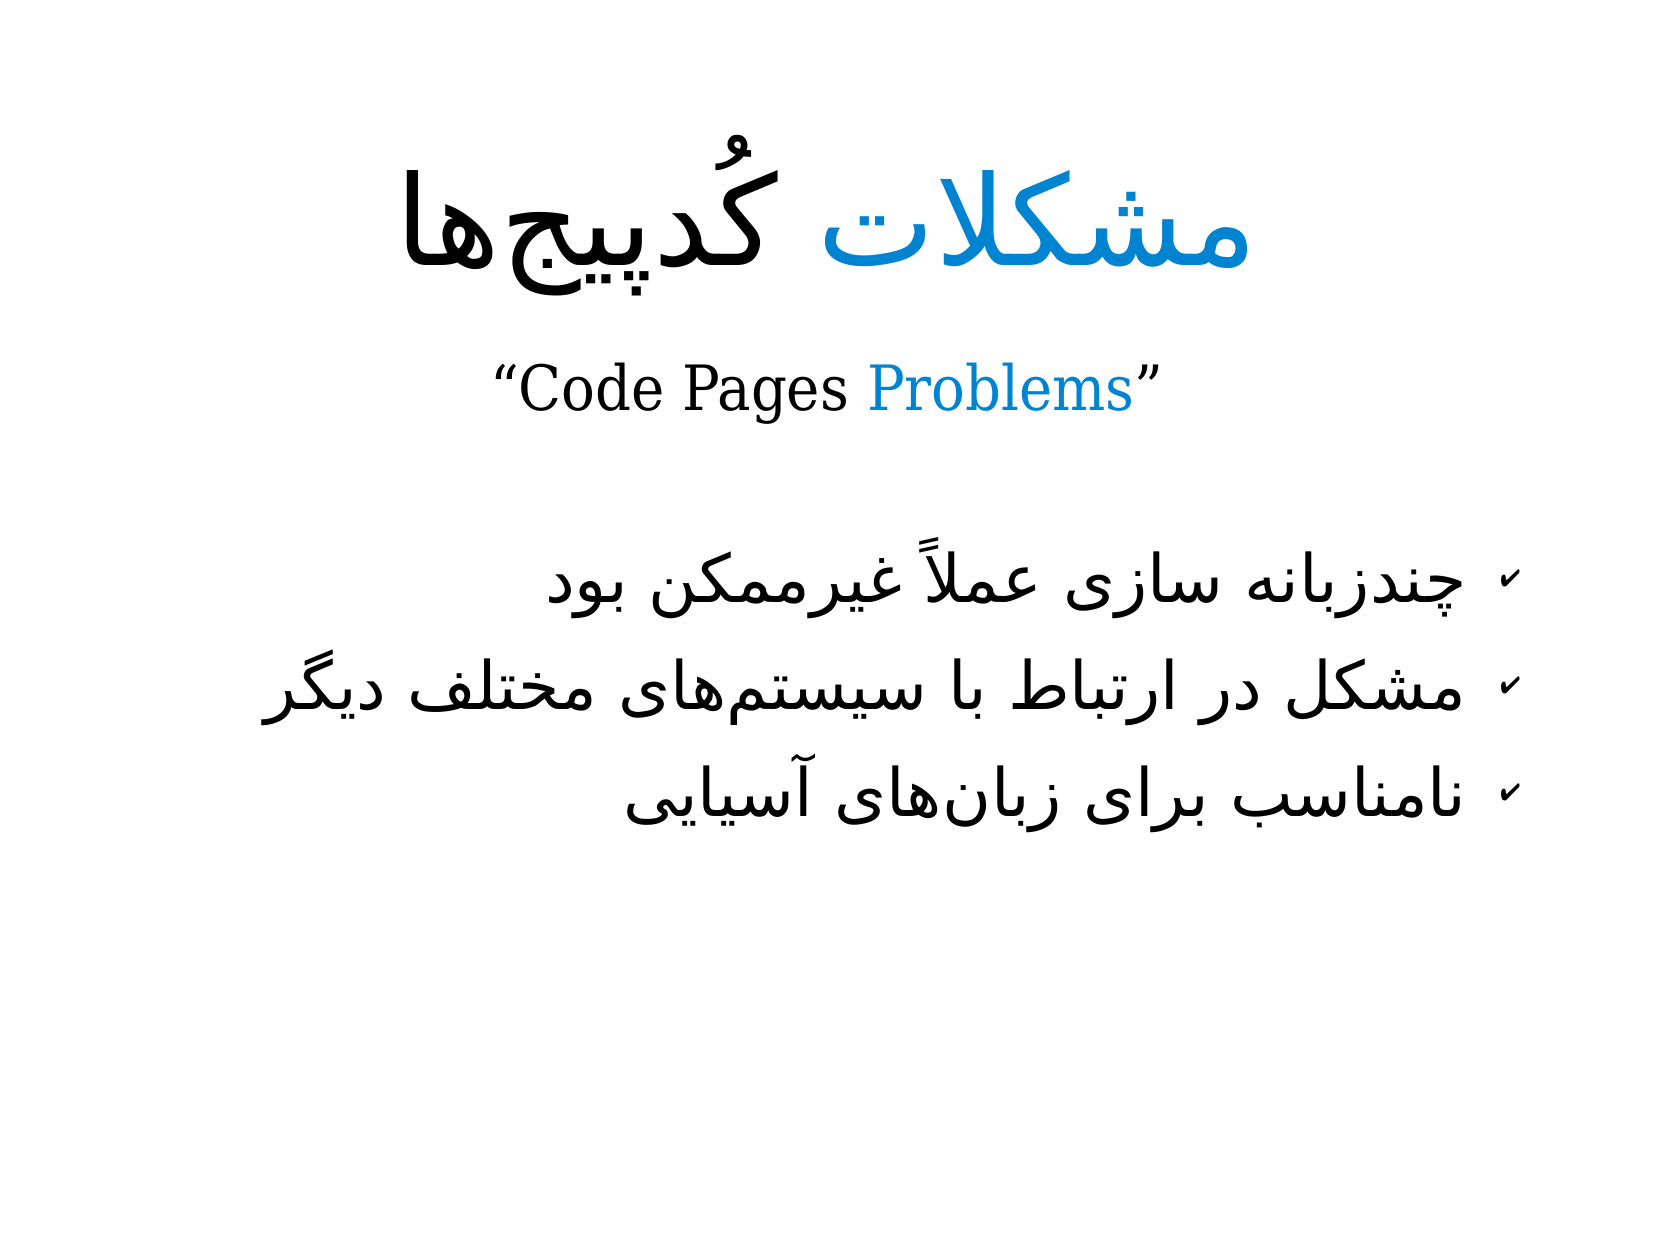

مشکلات کُدپیج‌ها
“Code Pages Problems”
# چندزبانه سازی عملاً غیرممکن بود
مشکل در ارتباط با سیستم‌های مختلف دیگر
نامناسب برای زبان‌های آسیایی